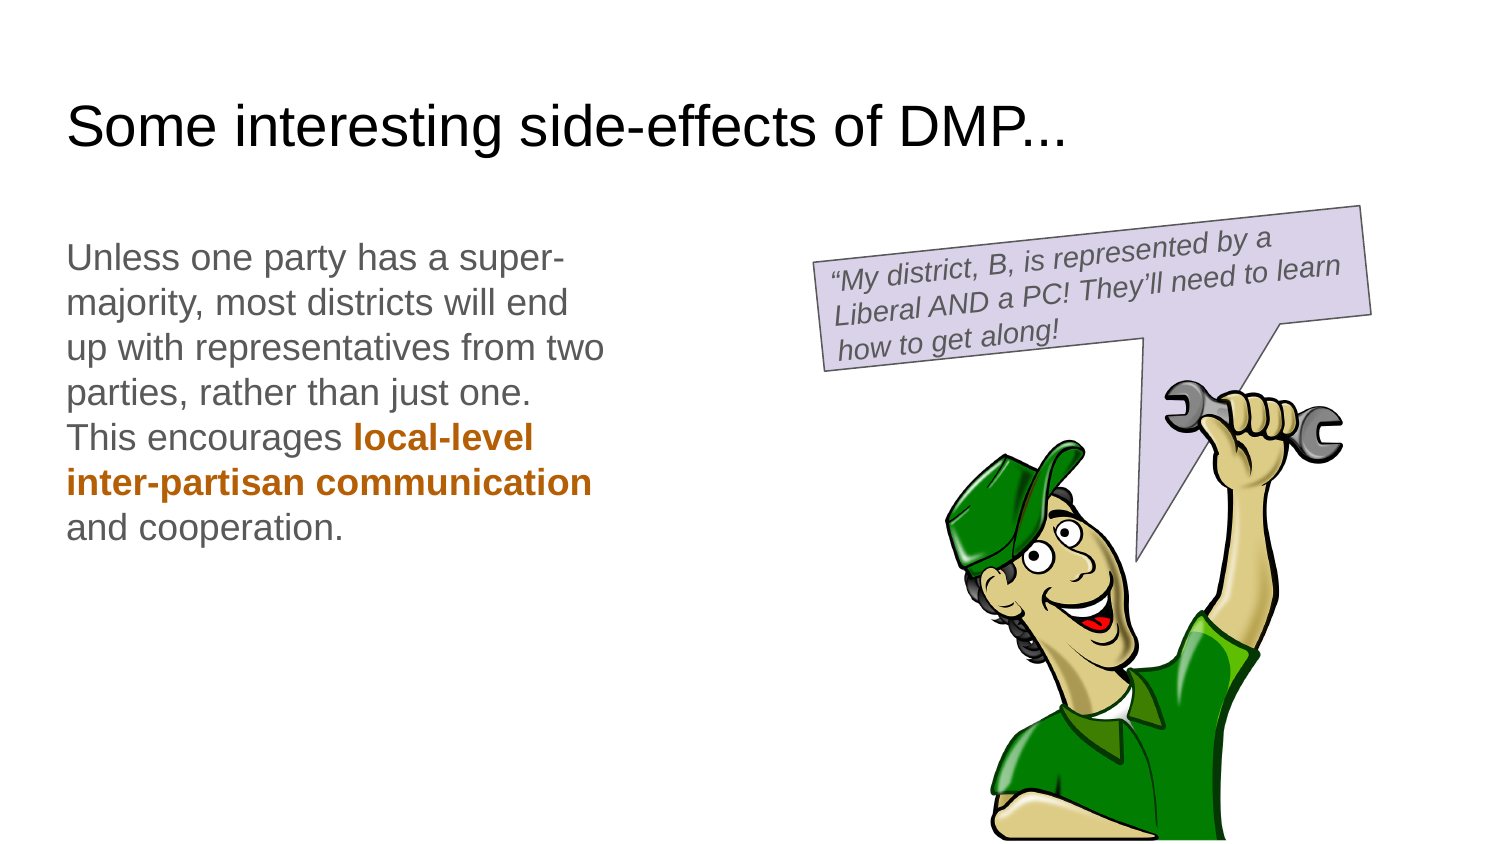

# Some interesting side-effects of DMP...
Unless one party has a super-majority, most districts will end up with representatives from two parties, rather than just one. This encourages local-level inter-partisan communication and cooperation.
“My district, B, is represented by a Liberal AND a PC! They’ll need to learn how to get along!